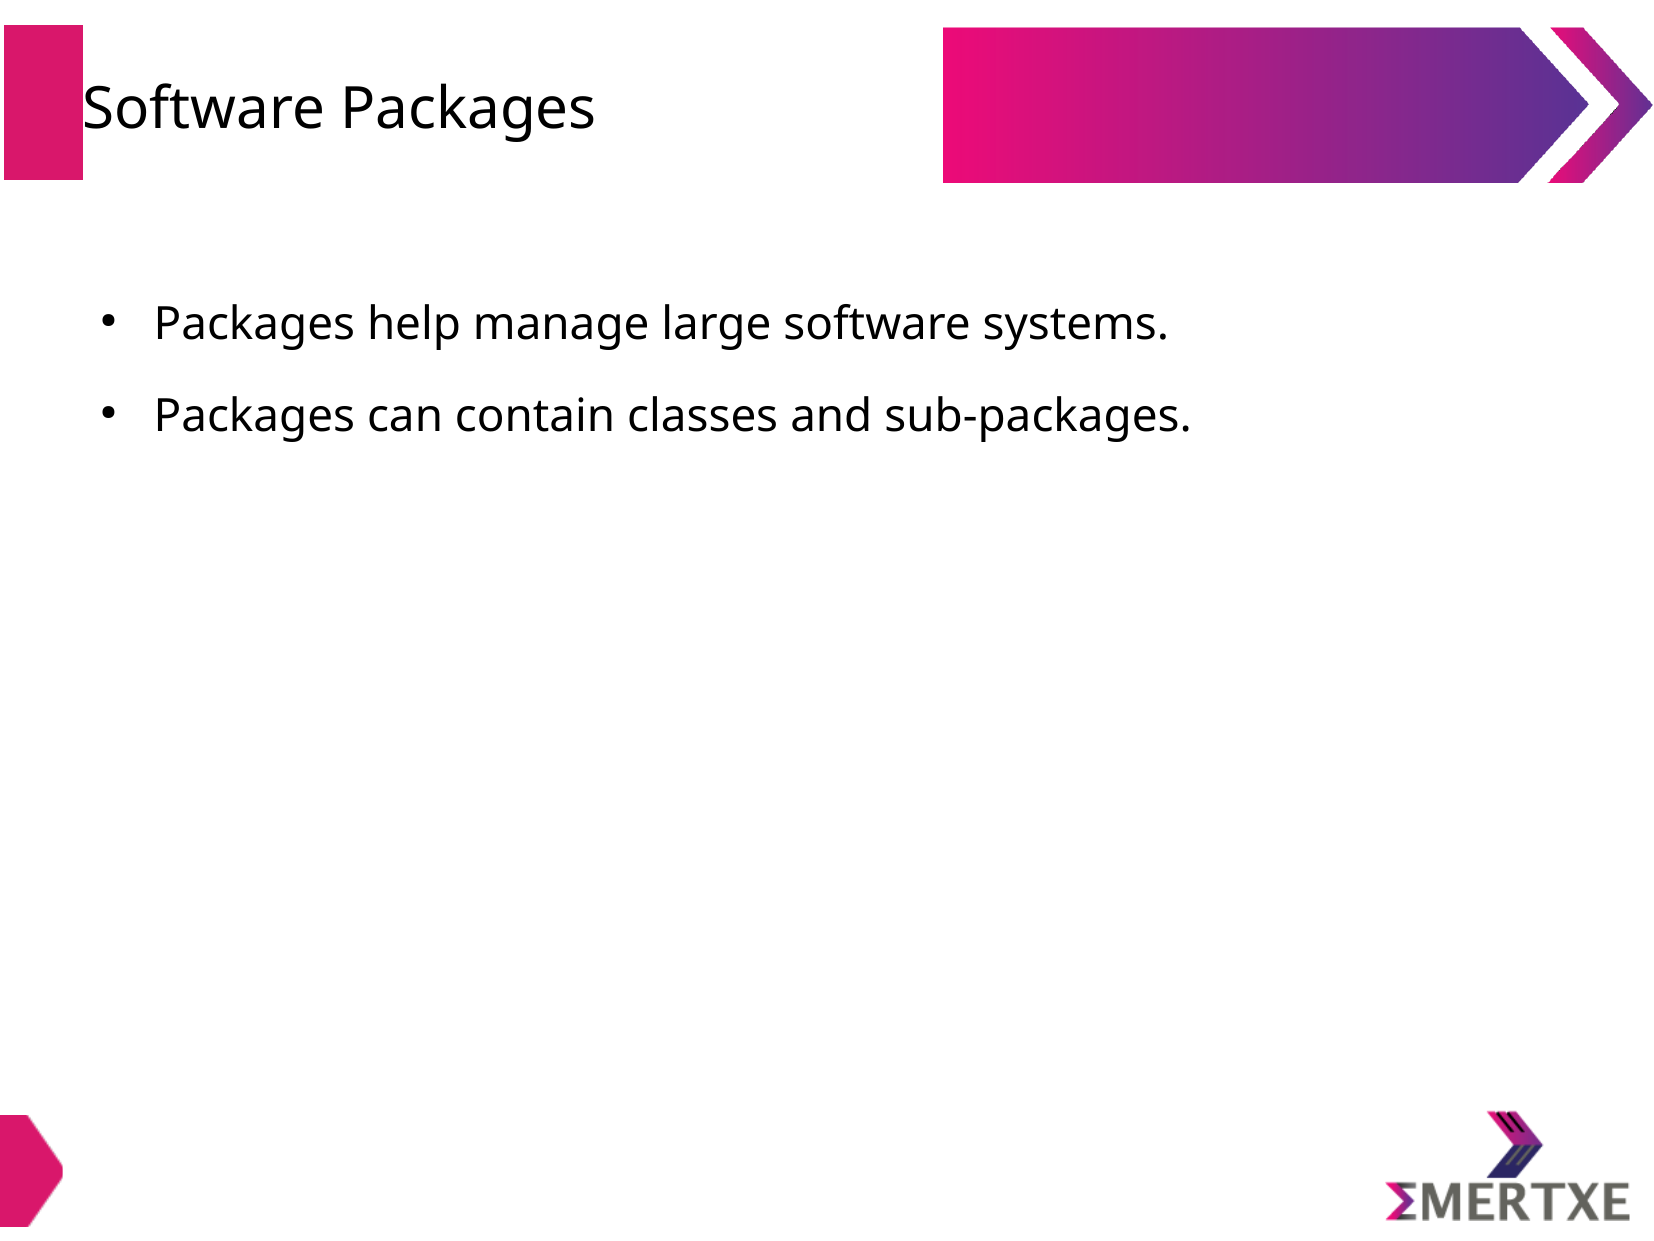

# Software Packages
Packages help manage large software systems.
Packages can contain classes and sub-packages.